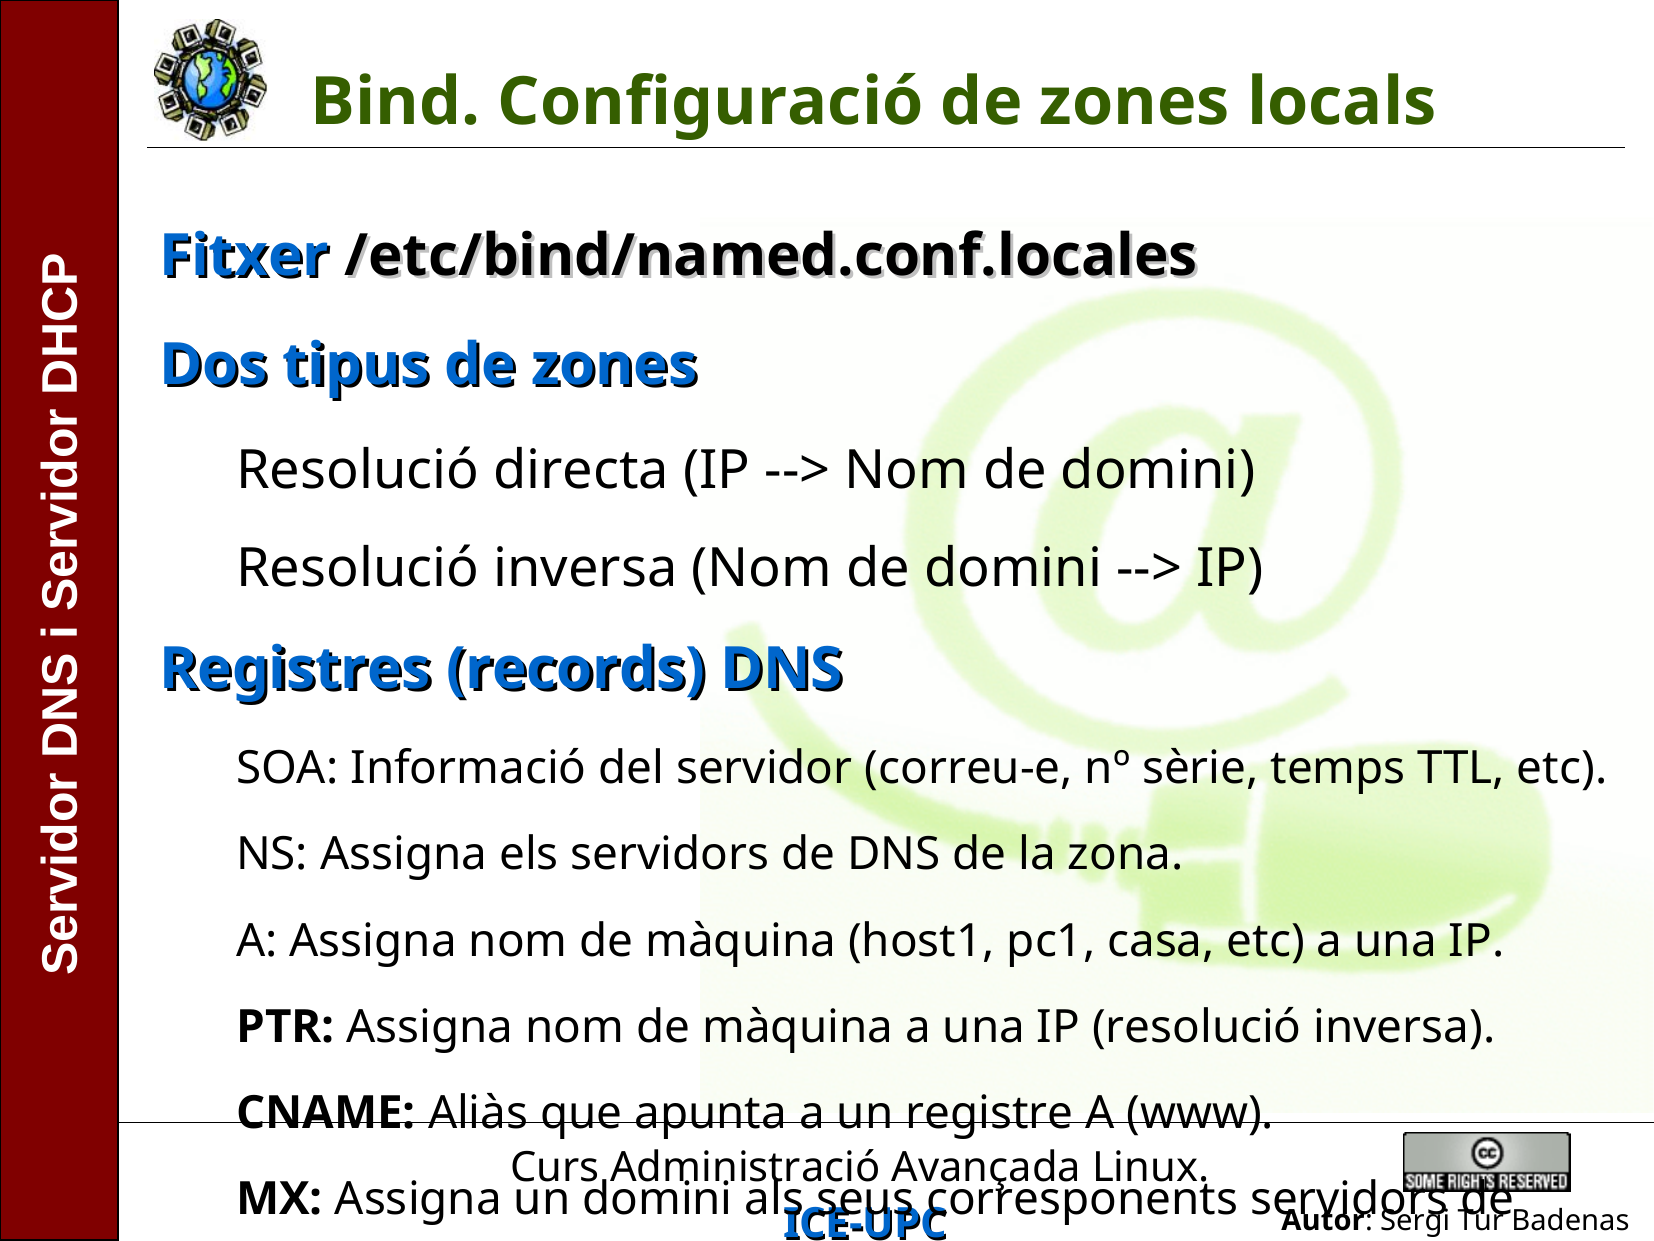

# Bind. Configuració de zones locals
Fitxer /etc/bind/named.conf.locales
Dos tipus de zones
Resolució directa (IP --> Nom de domini)
Resolució inversa (Nom de domini --> IP)
Registres (records) DNS
SOA: Informació del servidor (correu-e, nº sèrie, temps TTL, etc).
NS: Assigna els servidors de DNS de la zona.
A: Assigna nom de màquina (host1, pc1, casa, etc) a una IP.
PTR: Assigna nom de màquina a una IP (resolució inversa).
CNAME: Aliàs que apunta a un registre A (www).
MX: Assigna un domini als seus corresponents servidors de correu.